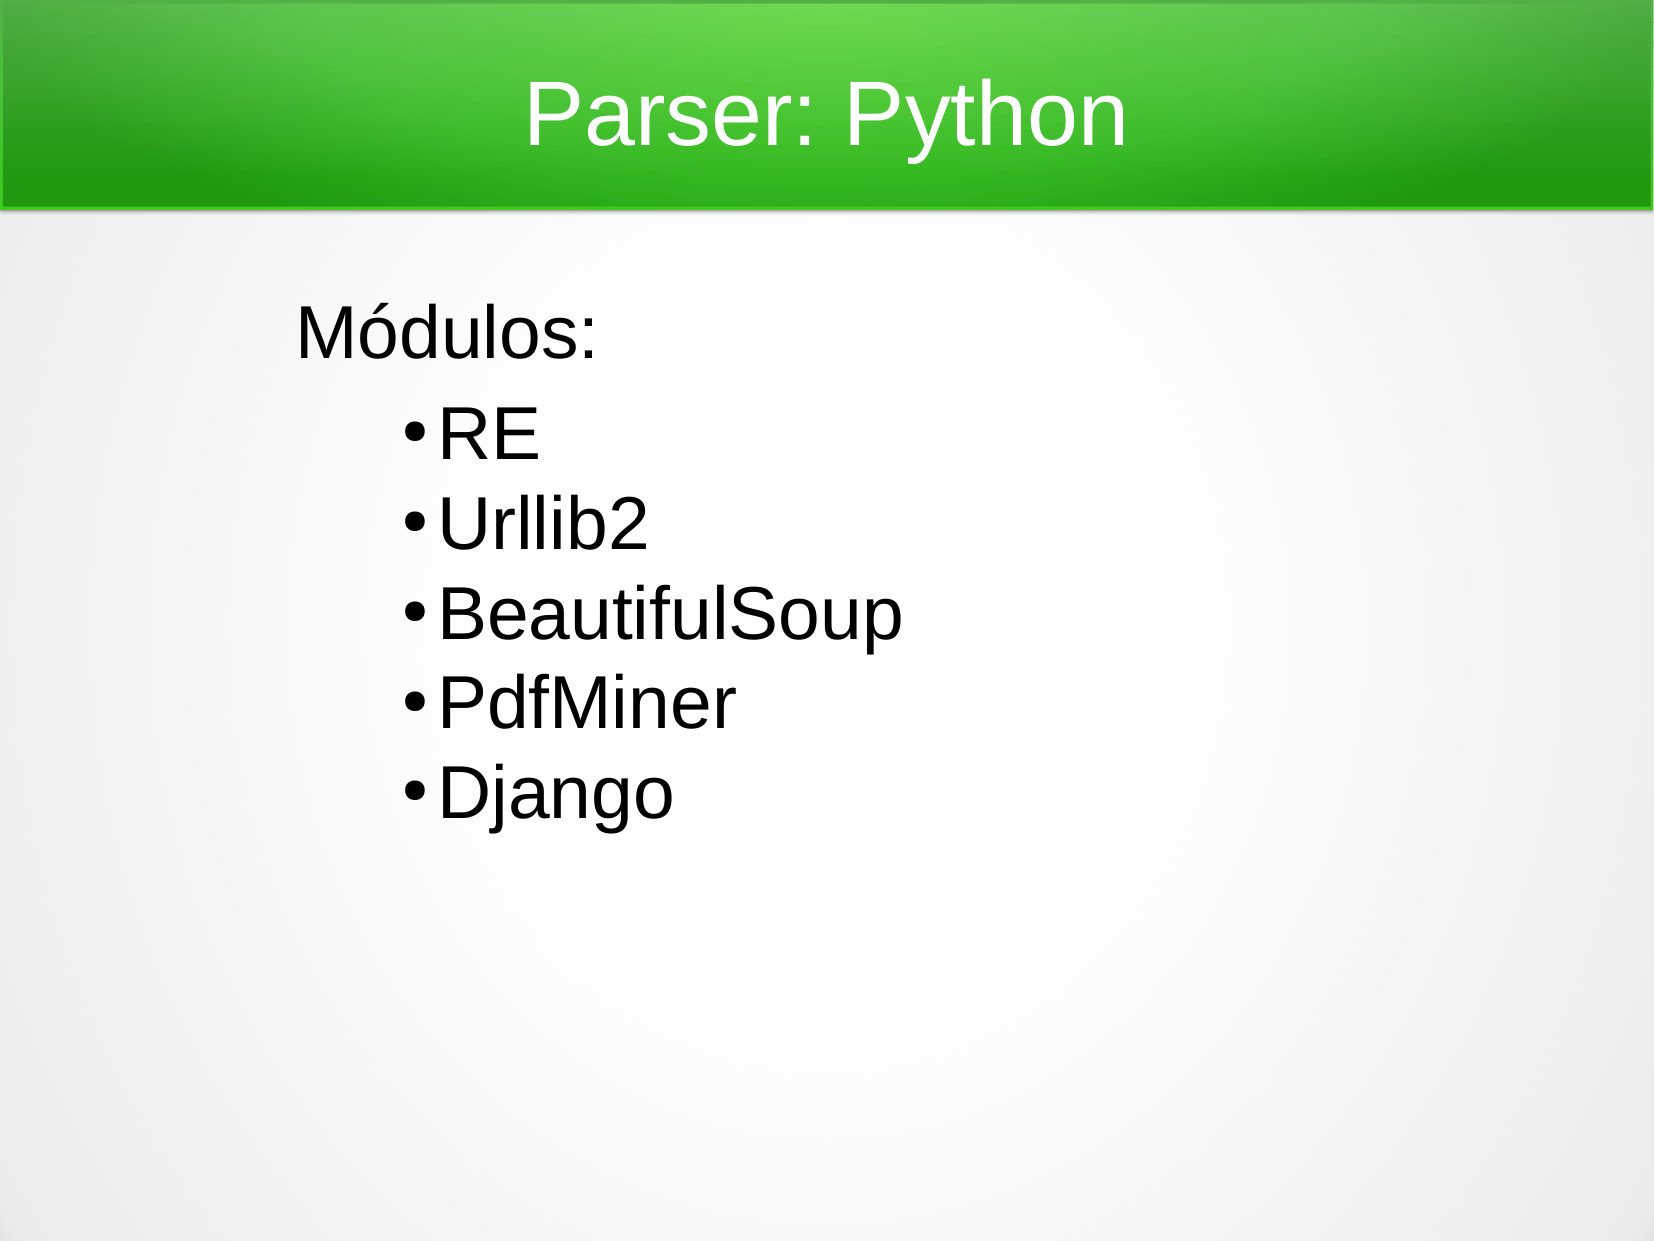

# Parser: Python
Módulos:
RE
Urllib2
BeautifulSoup
PdfMiner
Django